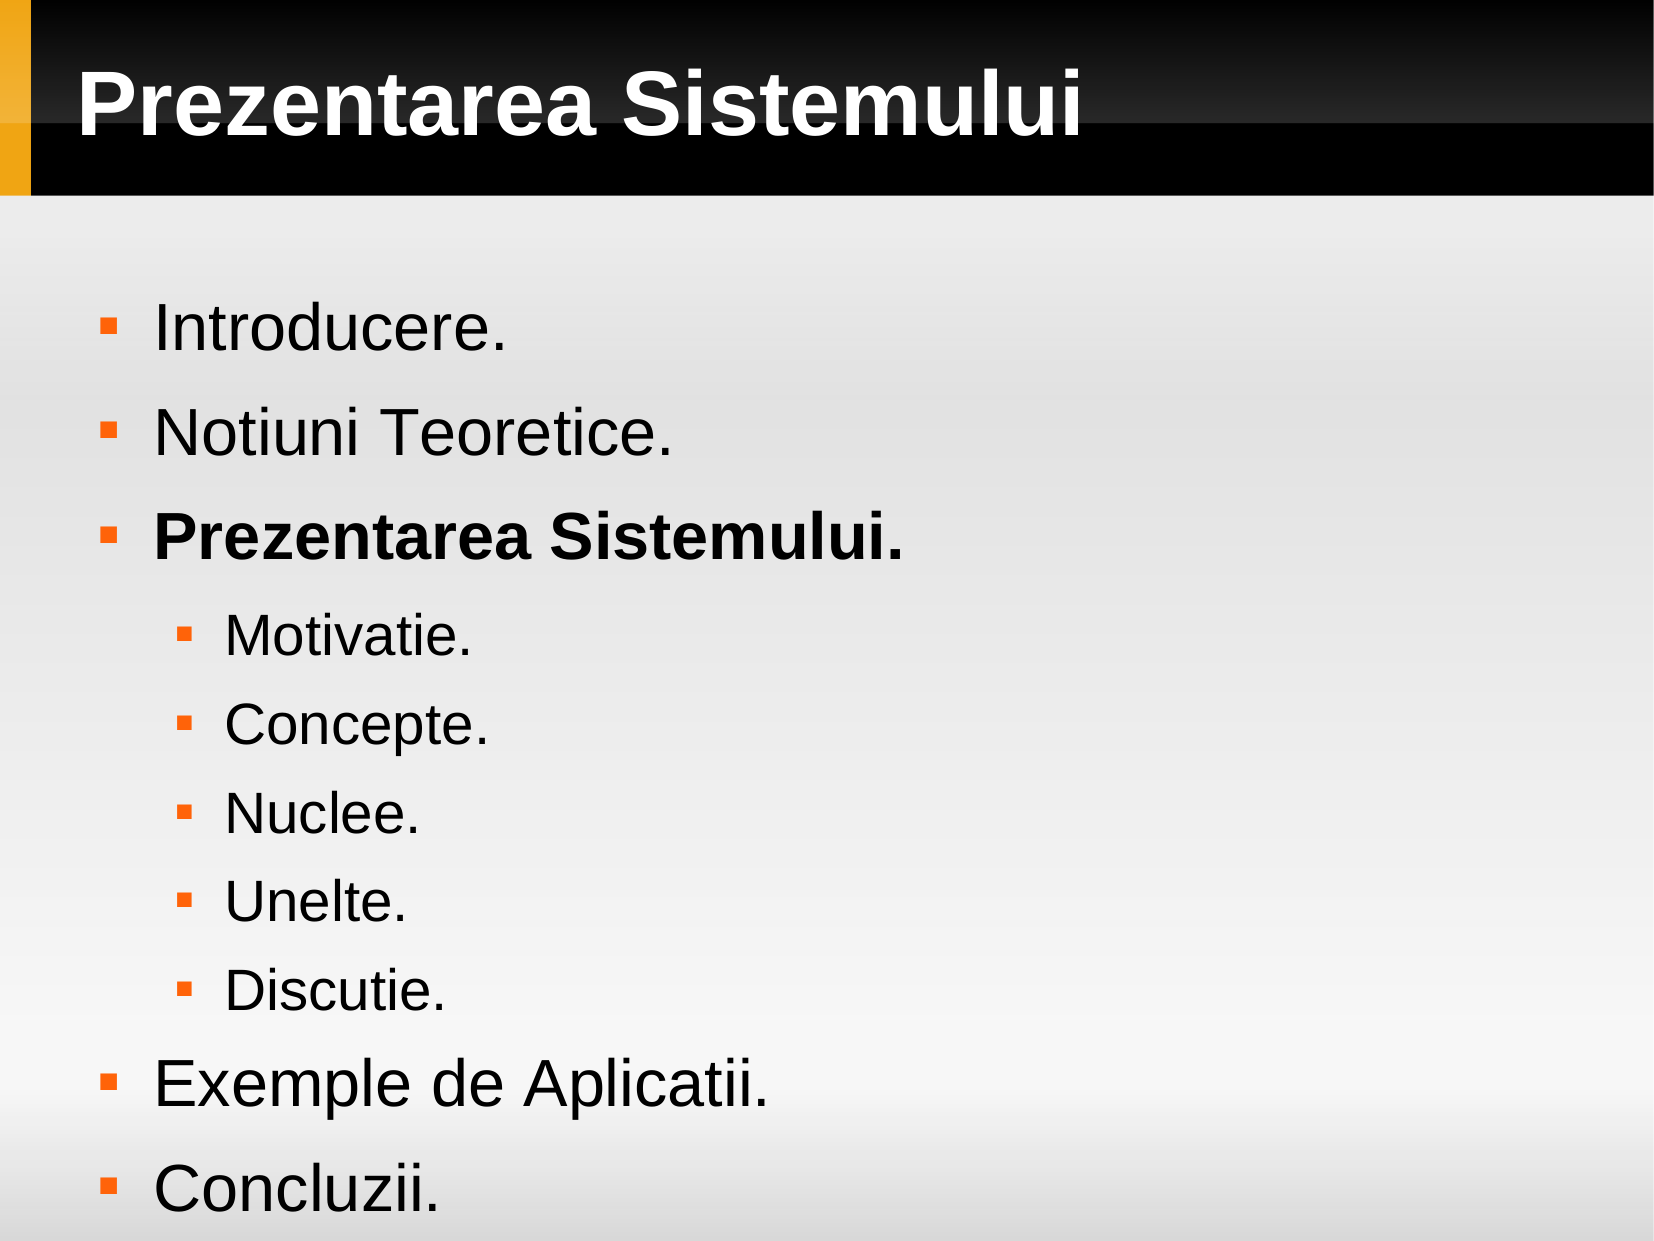

# Prezentarea Sistemului
Introducere.
Notiuni Teoretice.
Prezentarea Sistemului.
Motivatie.
Concepte.
Nuclee.
Unelte.
Discutie.
Exemple de Aplicatii.
Concluzii.